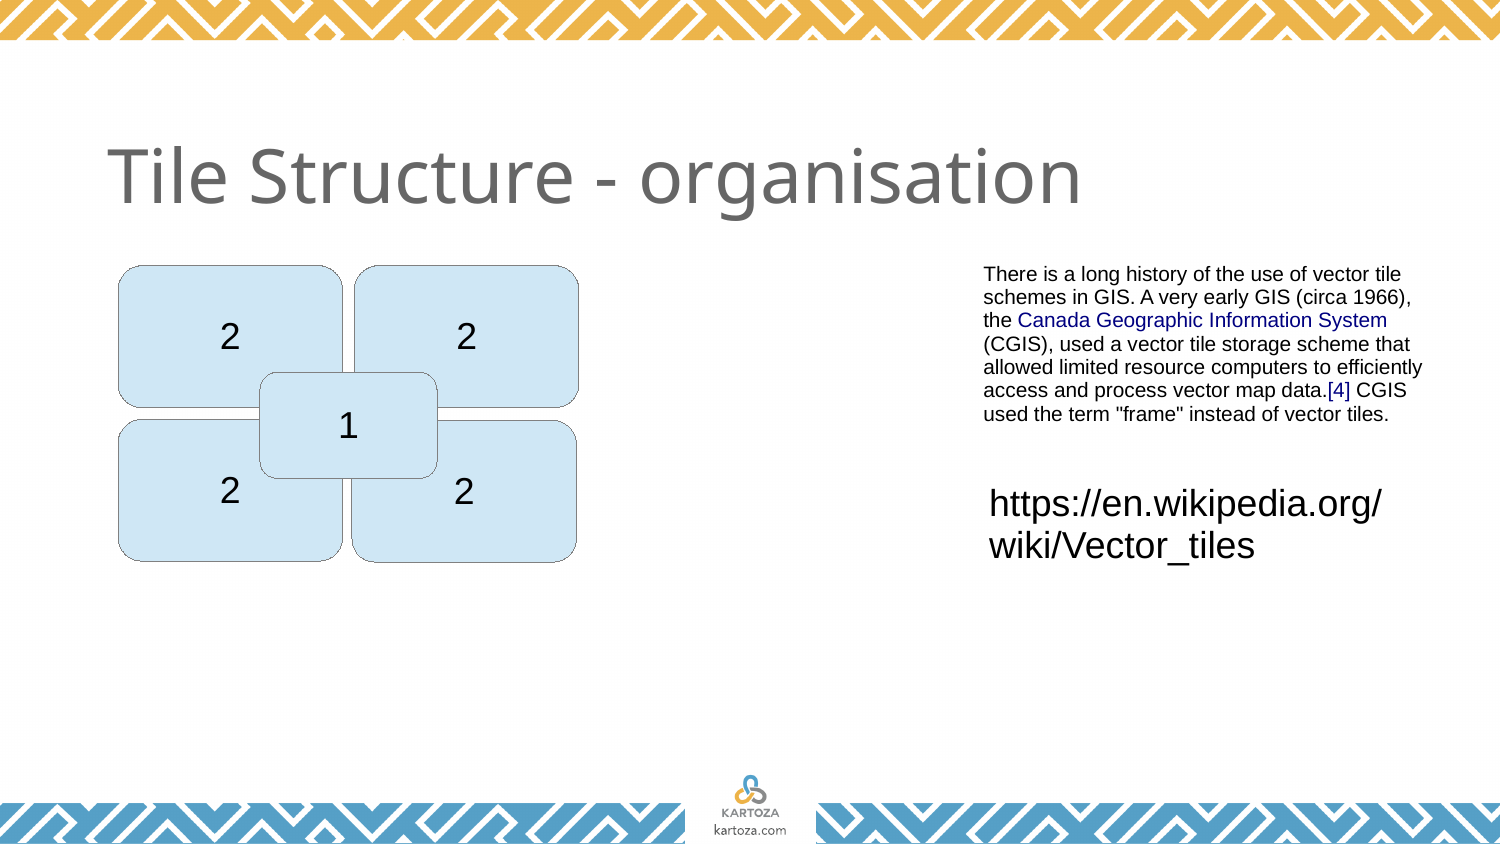

# Tile Structure - organisation
There is a long history of the use of vector tile schemes in GIS. A very early GIS (circa 1966), the Canada Geographic Information System (CGIS), used a vector tile storage scheme that allowed limited resource computers to efficiently access and process vector map data.[4] CGIS used the term "frame" instead of vector tiles.
2
2
1
2
2
https://en.wikipedia.org/wiki/Vector_tiles